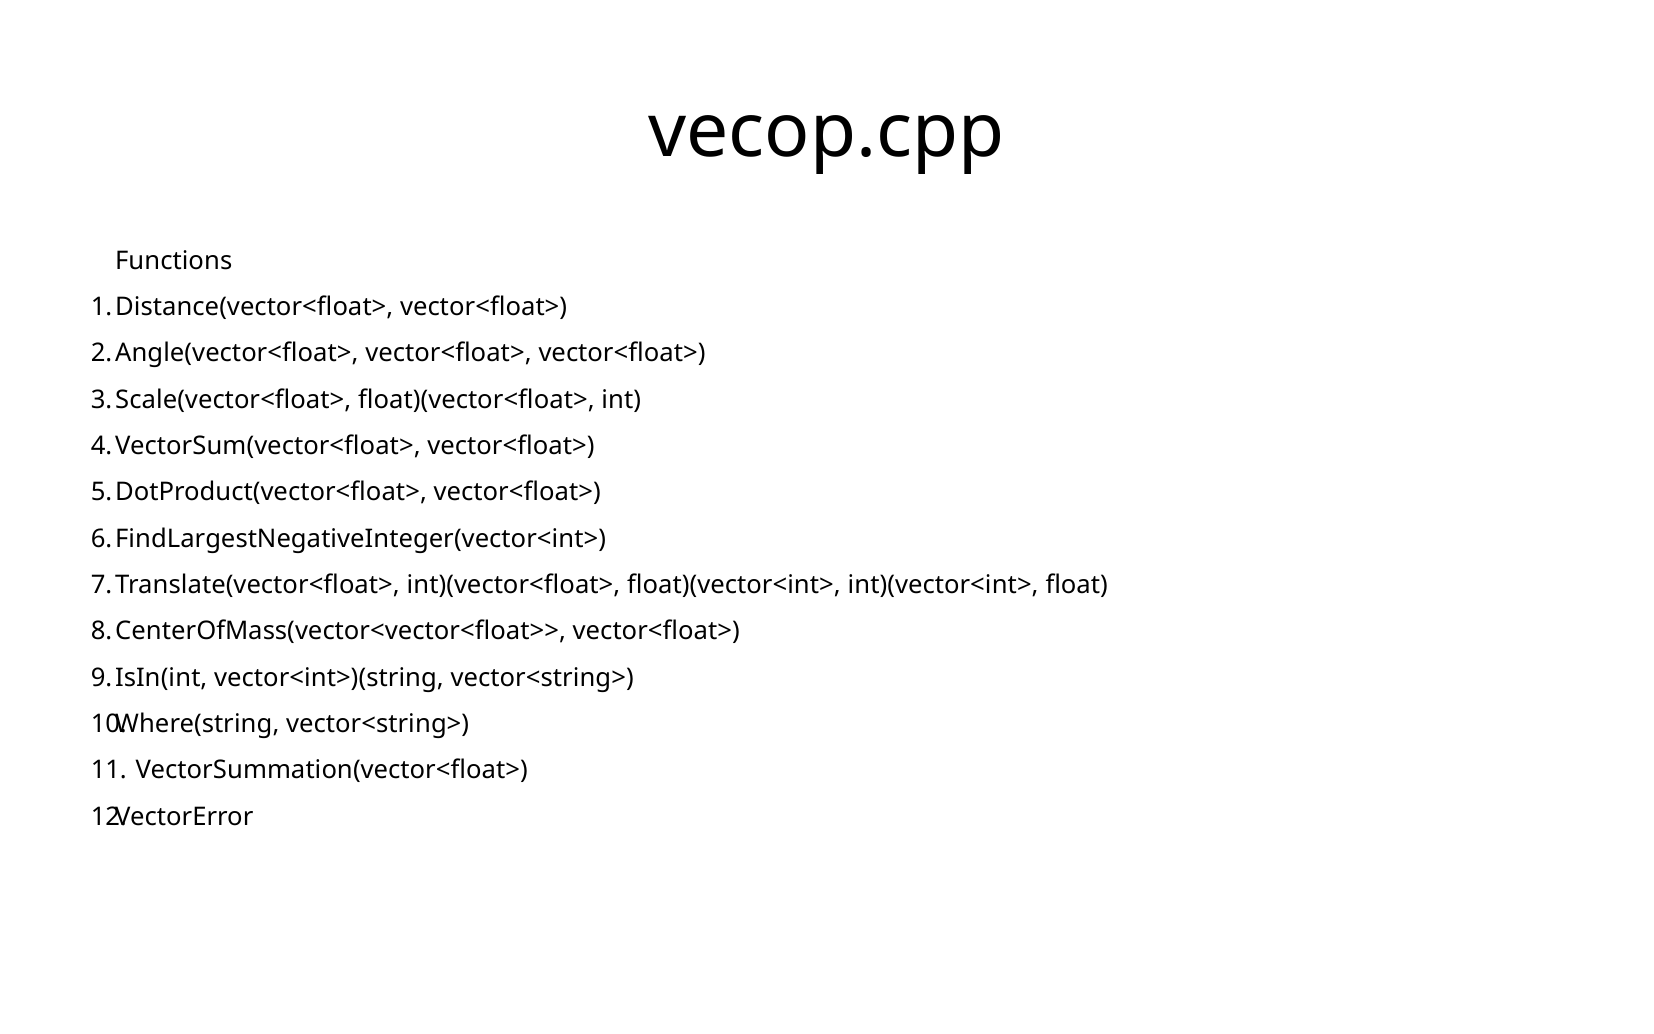

# vecop.cpp
Functions
Distance(vector<float>, vector<float>)
Angle(vector<float>, vector<float>, vector<float>)
Scale(vector<float>, float)(vector<float>, int)
VectorSum(vector<float>, vector<float>)
DotProduct(vector<float>, vector<float>)
FindLargestNegativeInteger(vector<int>)
Translate(vector<float>, int)(vector<float>, float)(vector<int>, int)(vector<int>, float)
CenterOfMass(vector<vector<float>>, vector<float>)
IsIn(int, vector<int>)(string, vector<string>)
Where(string, vector<string>)
 VectorSummation(vector<float>)
VectorError